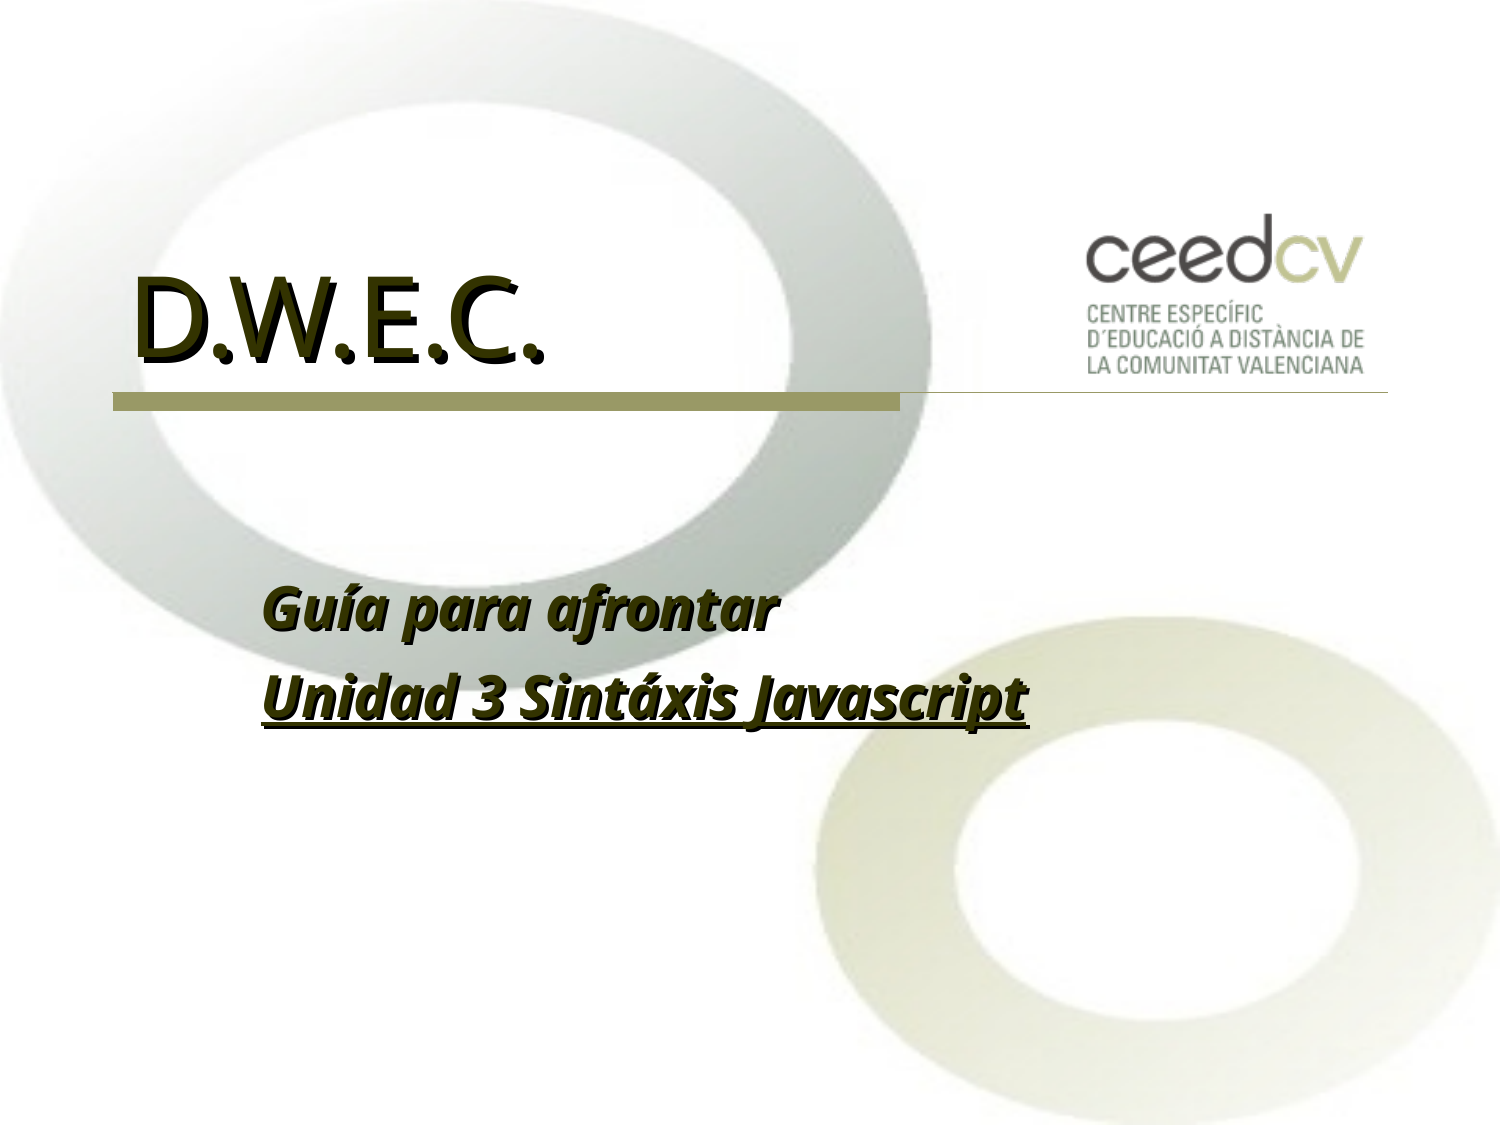

# D.W.E.C.
Guía para afrontar
Unidad 3 Sintáxis Javascript